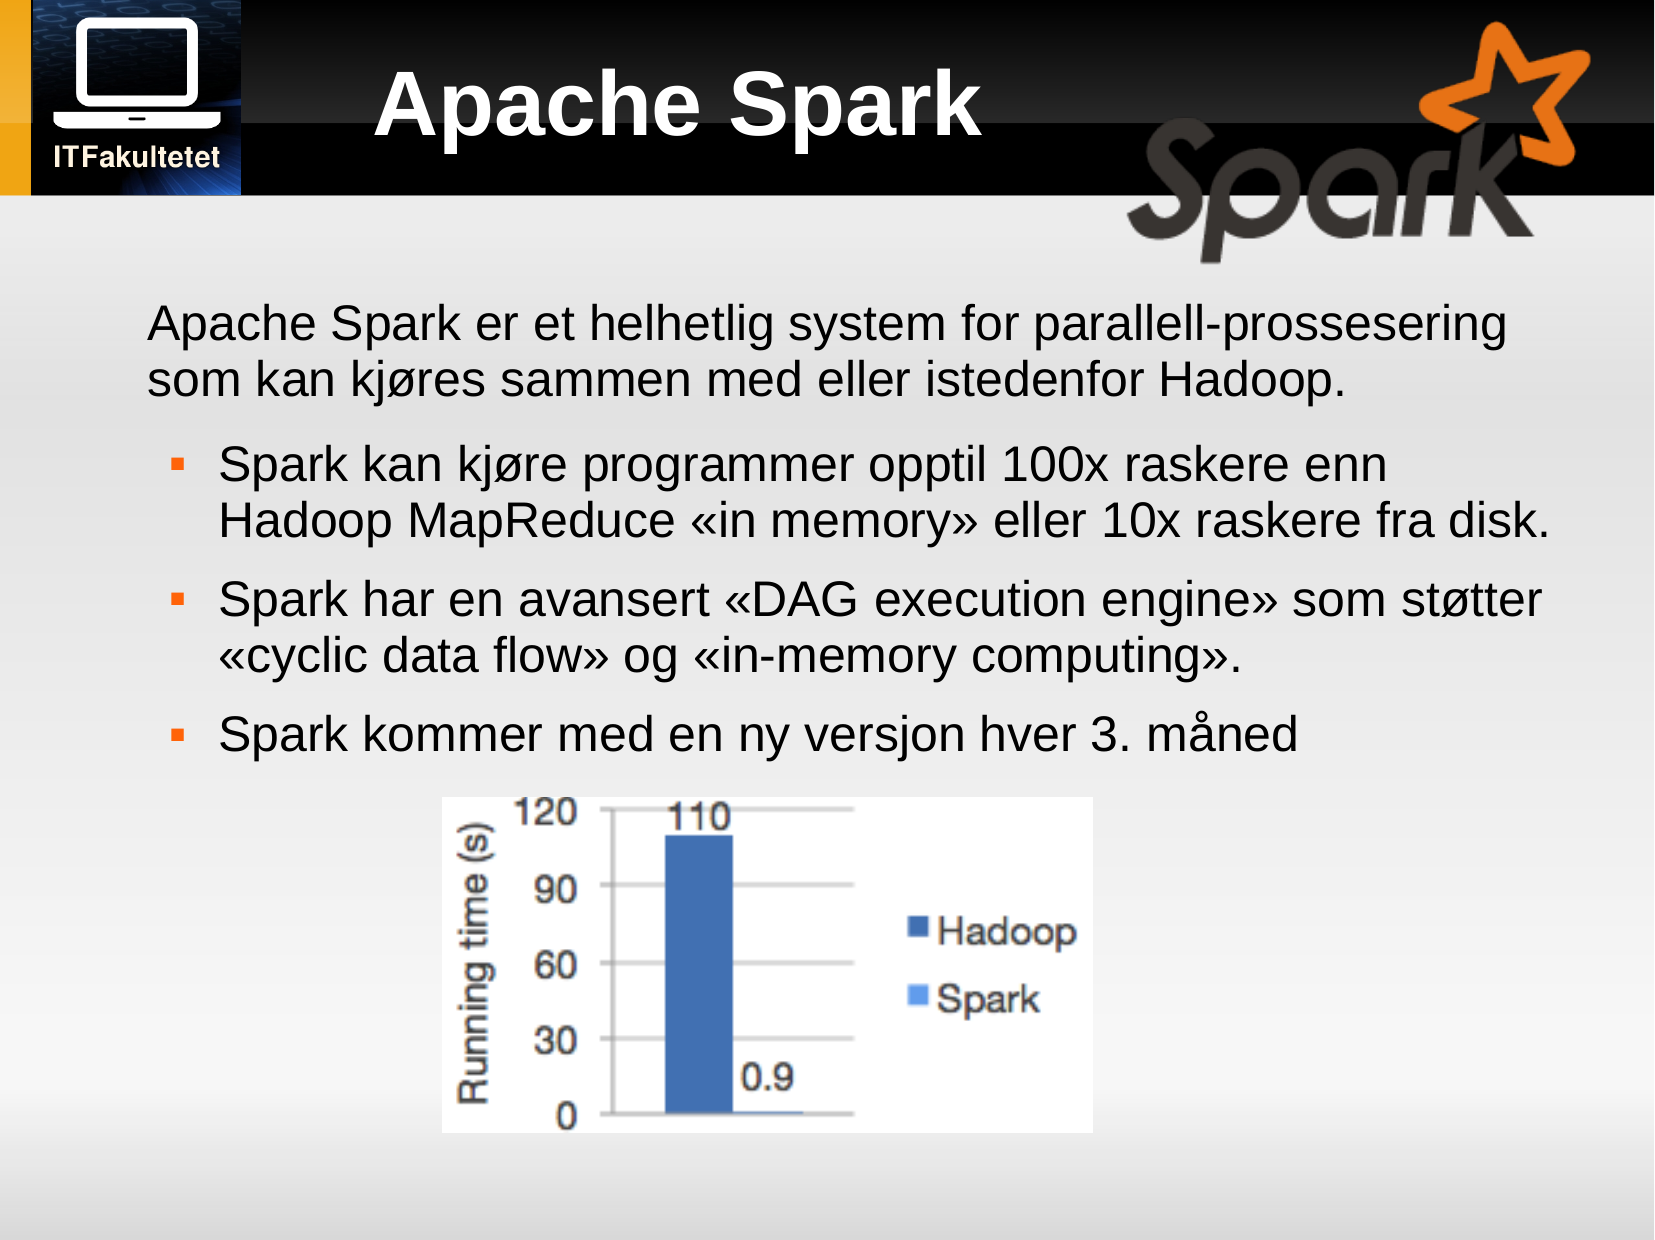

Apache Spark
Apache Spark er et helhetlig system for parallell-prossesering
som kan kjøres sammen med eller istedenfor Hadoop.
Spark kan kjøre programmer opptil 100x raskere enn

Hadoop MapReduce «in memory» eller 10x raskere fra disk.
Spark har en avansert «DAG execution engine» som støtter

«cyclic data flow» og «in-memory computing».
Spark kommer med en ny versjon hver 3. måned
